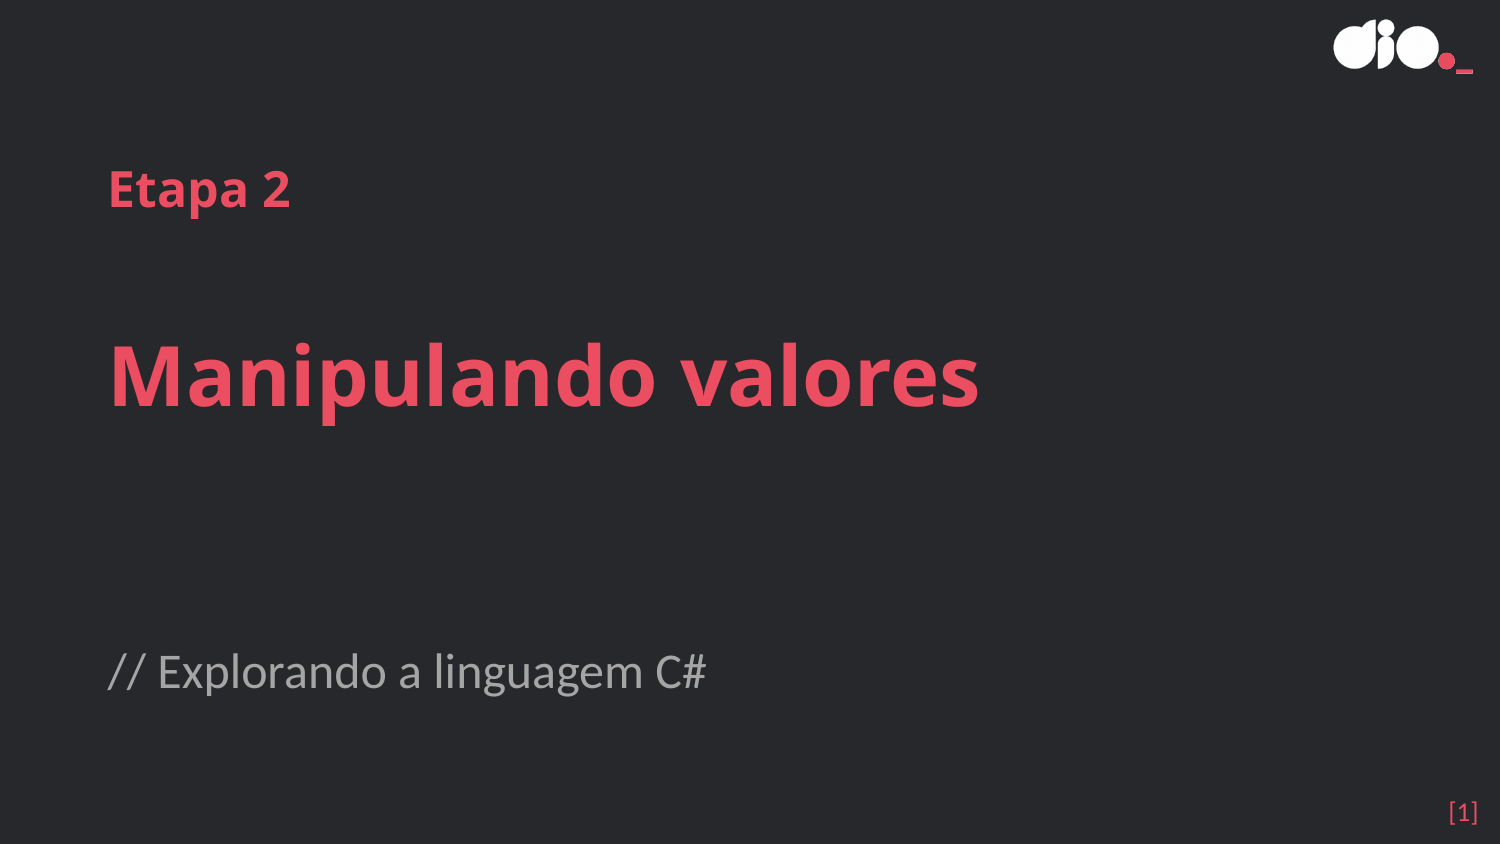

Etapa 2
Manipulando valores
// Explorando a linguagem C#